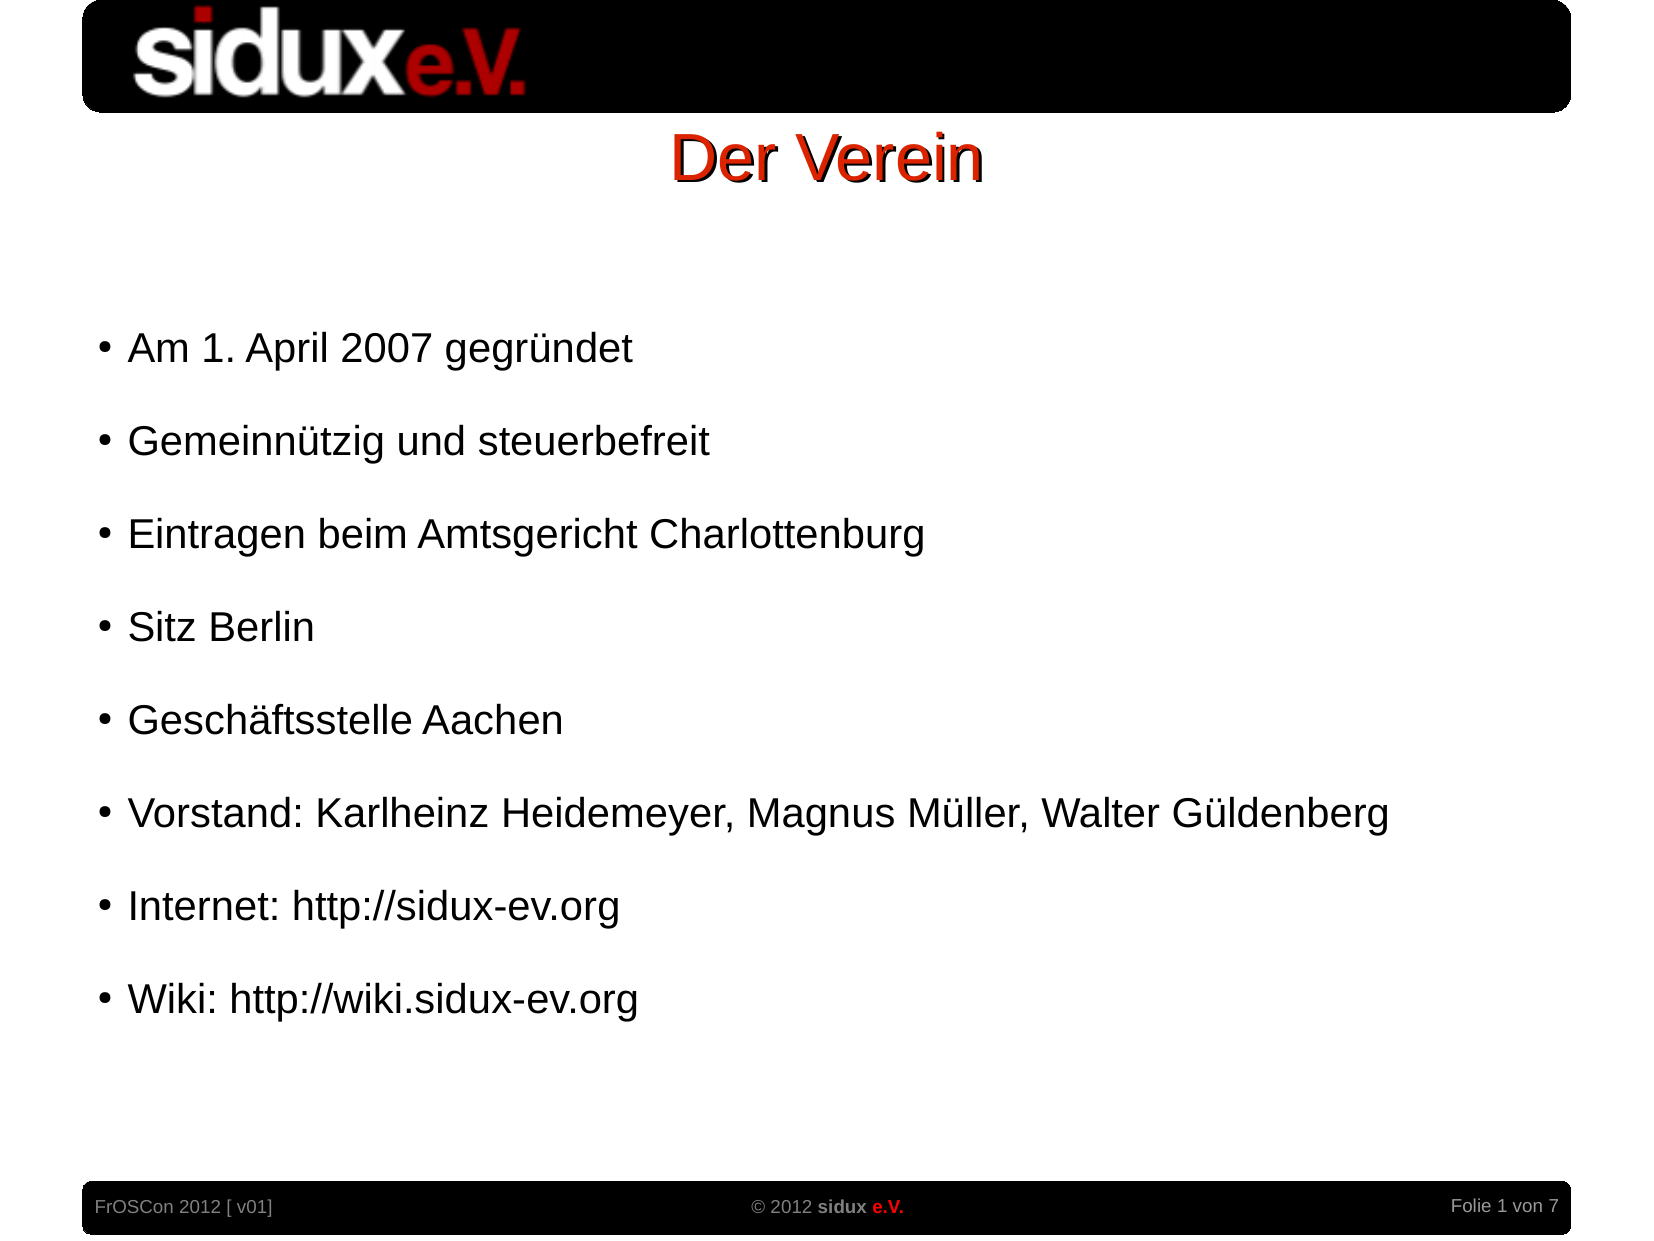

Der Verein
 	Am 1. April 2007 gegründet
 	Gemeinnützig und steuerbefreit
 	Eintragen beim Amtsgericht Charlottenburg
 	Sitz Berlin
 	Geschäftsstelle Aachen
 	Vorstand: Karlheinz Heidemeyer, Magnus Müller, Walter Güldenberg
 	Internet: http://sidux-ev.org
 	Wiki: http://wiki.sidux-ev.org